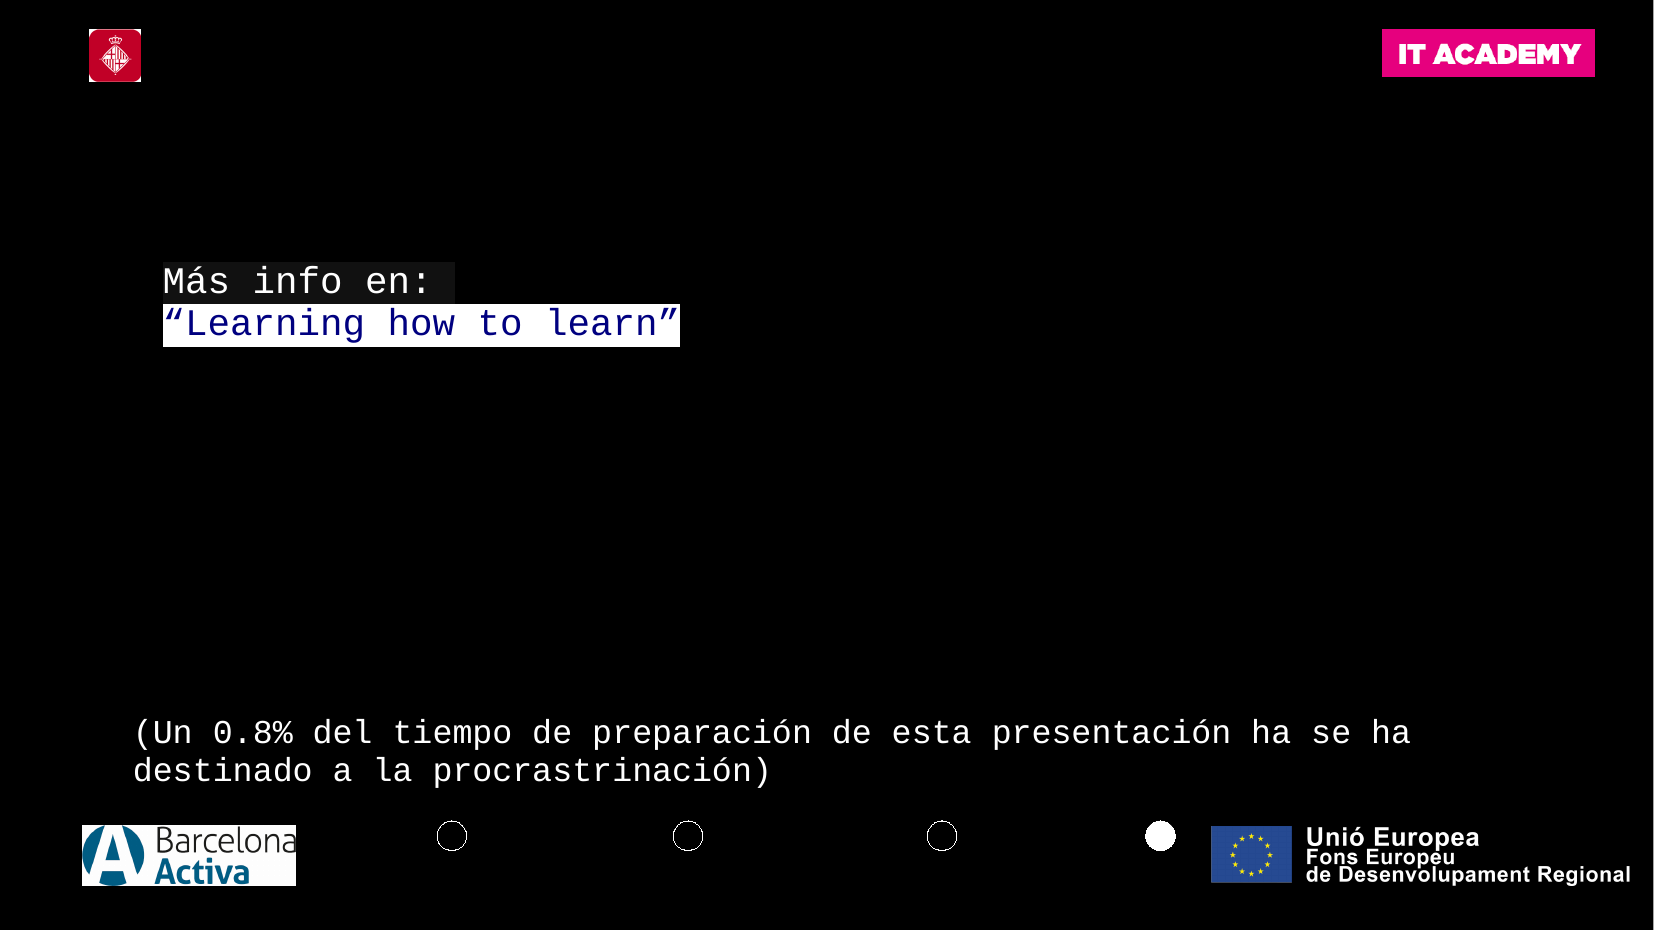

Más info en::“Learning how to learn”
(Un 0.8% del tiempo de preparación de esta presentación ha se ha destinado a la procrastrinación)